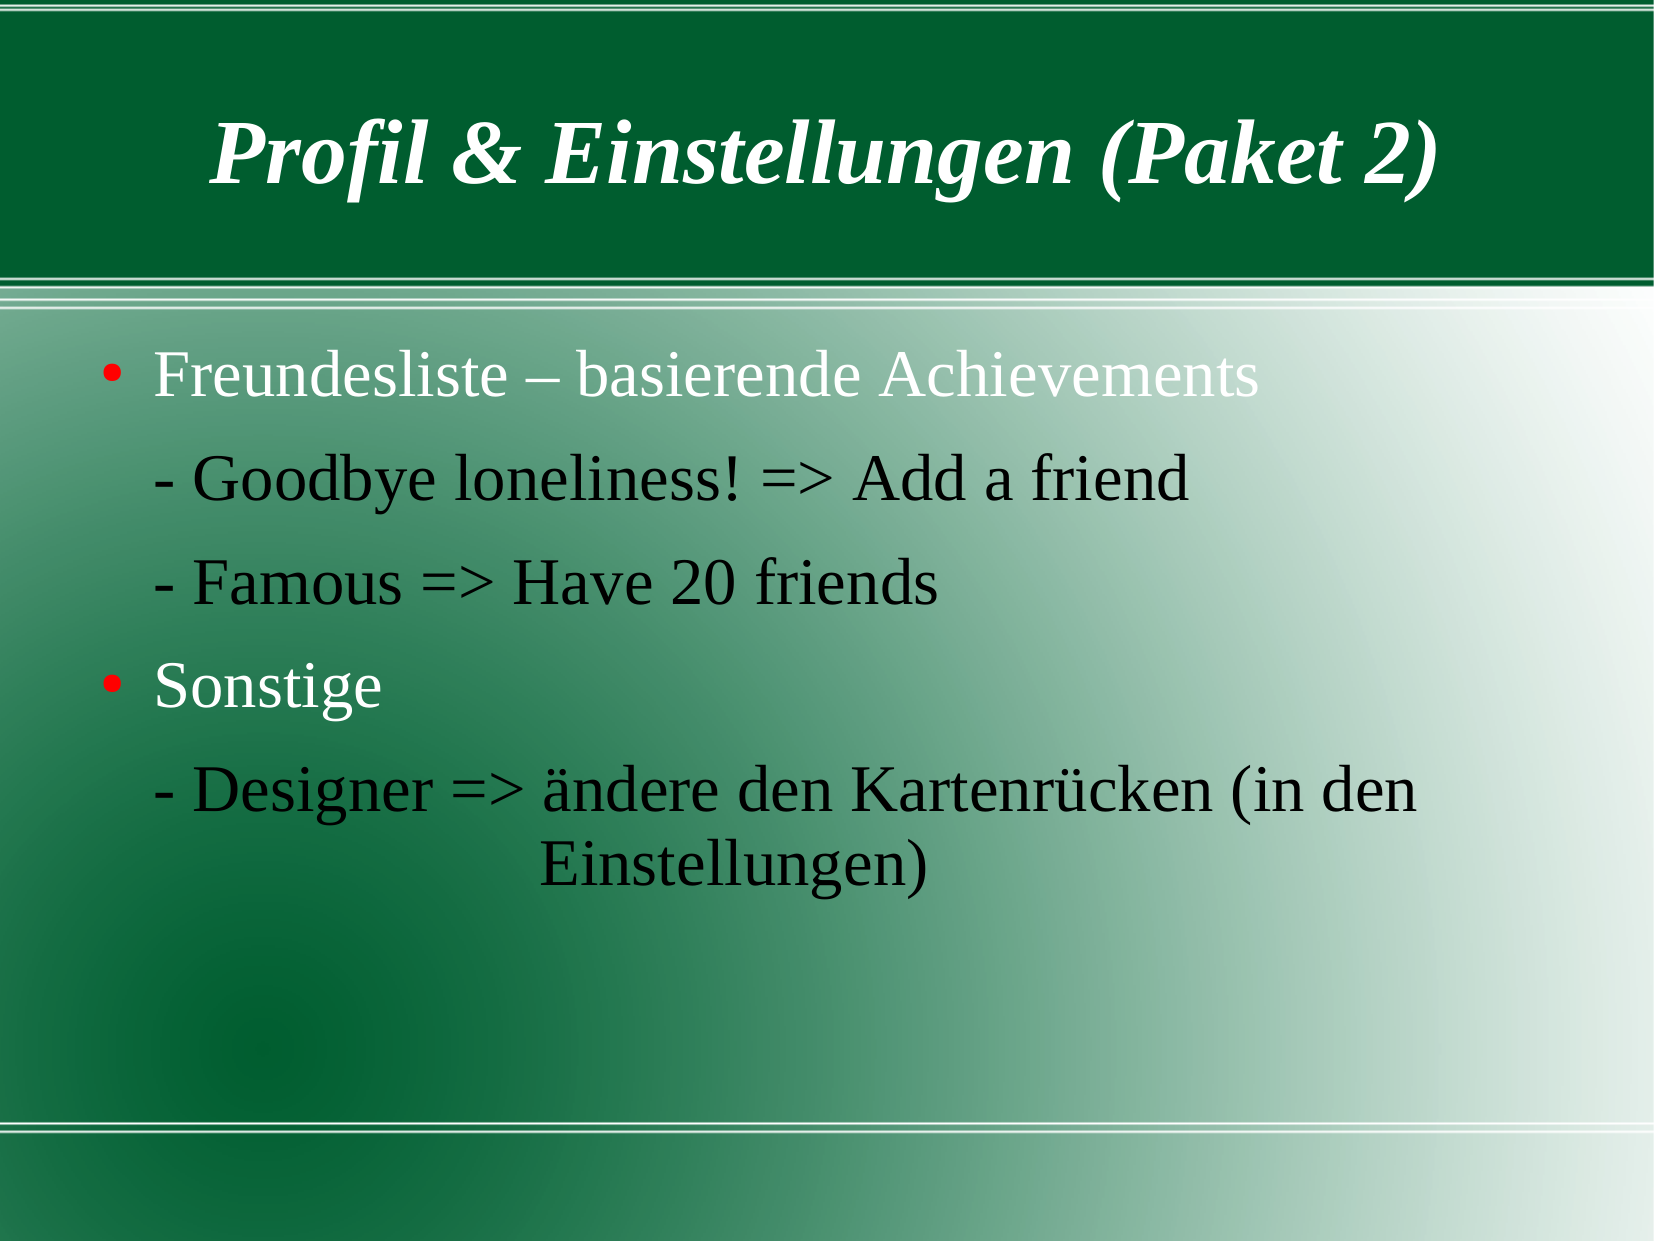

# Profil & Einstellungen (Paket 2)
Freundesliste – basierende Achievements
- Goodbye loneliness! => Add a friend
- Famous => Have 20 friends
Sonstige
- Designer => ändere den Kartenrücken (in den 							 Einstellungen)